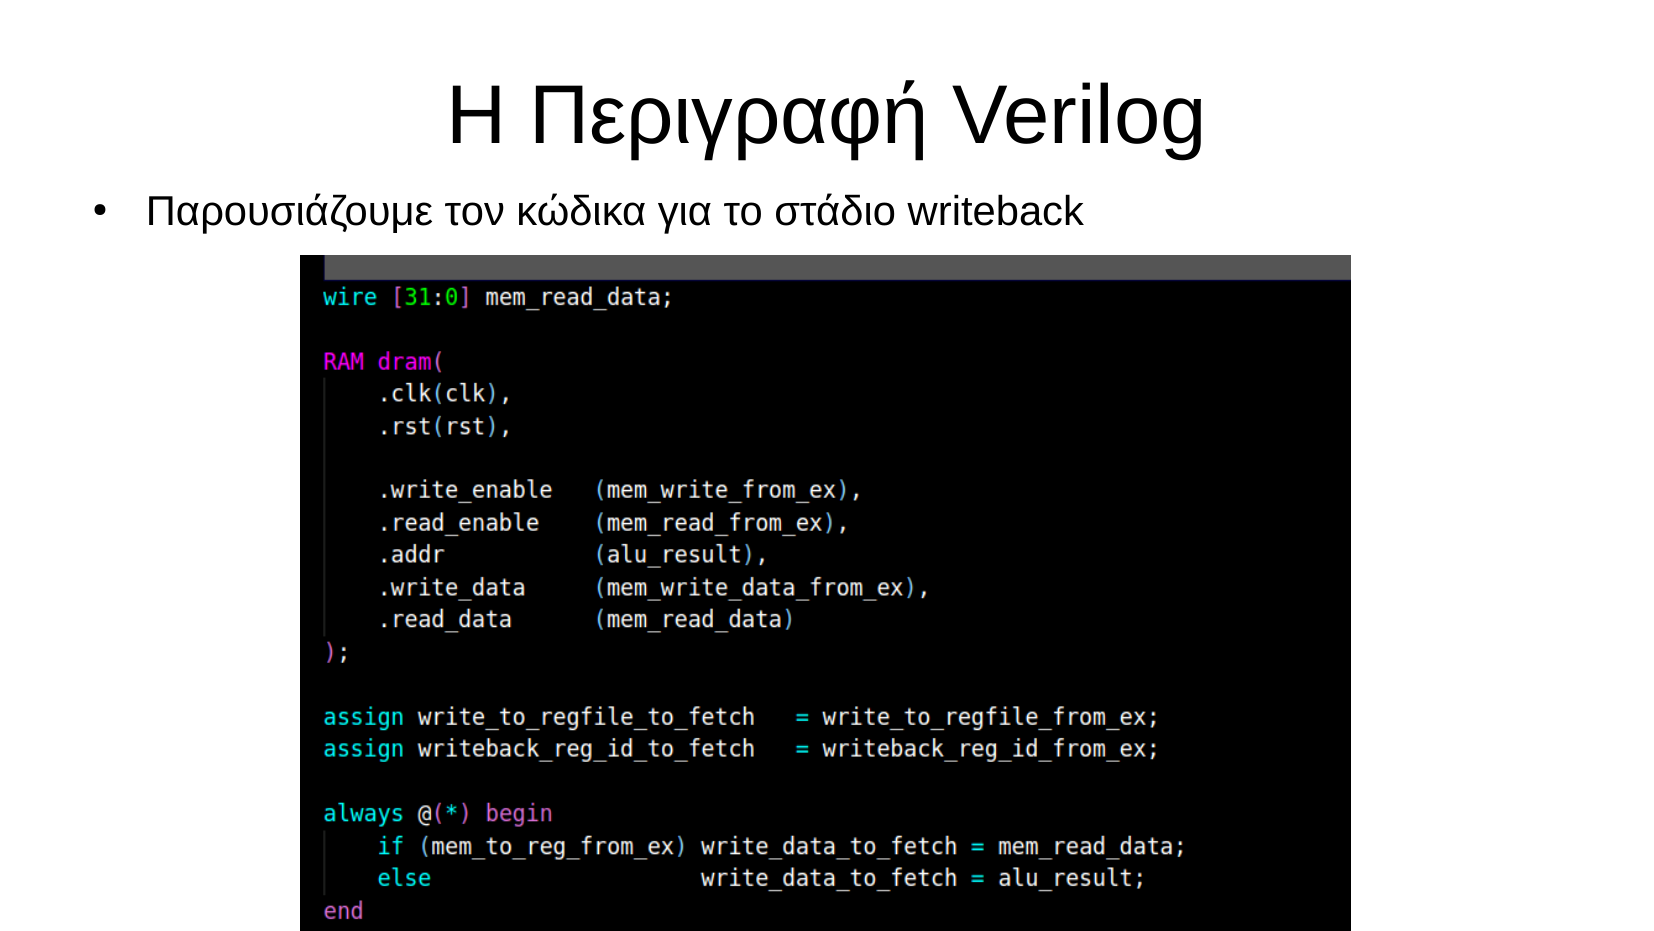

# Η Περιγραφή Verilog
Παρουσιάζουμε τον κώδικα για το στάδιο writeback